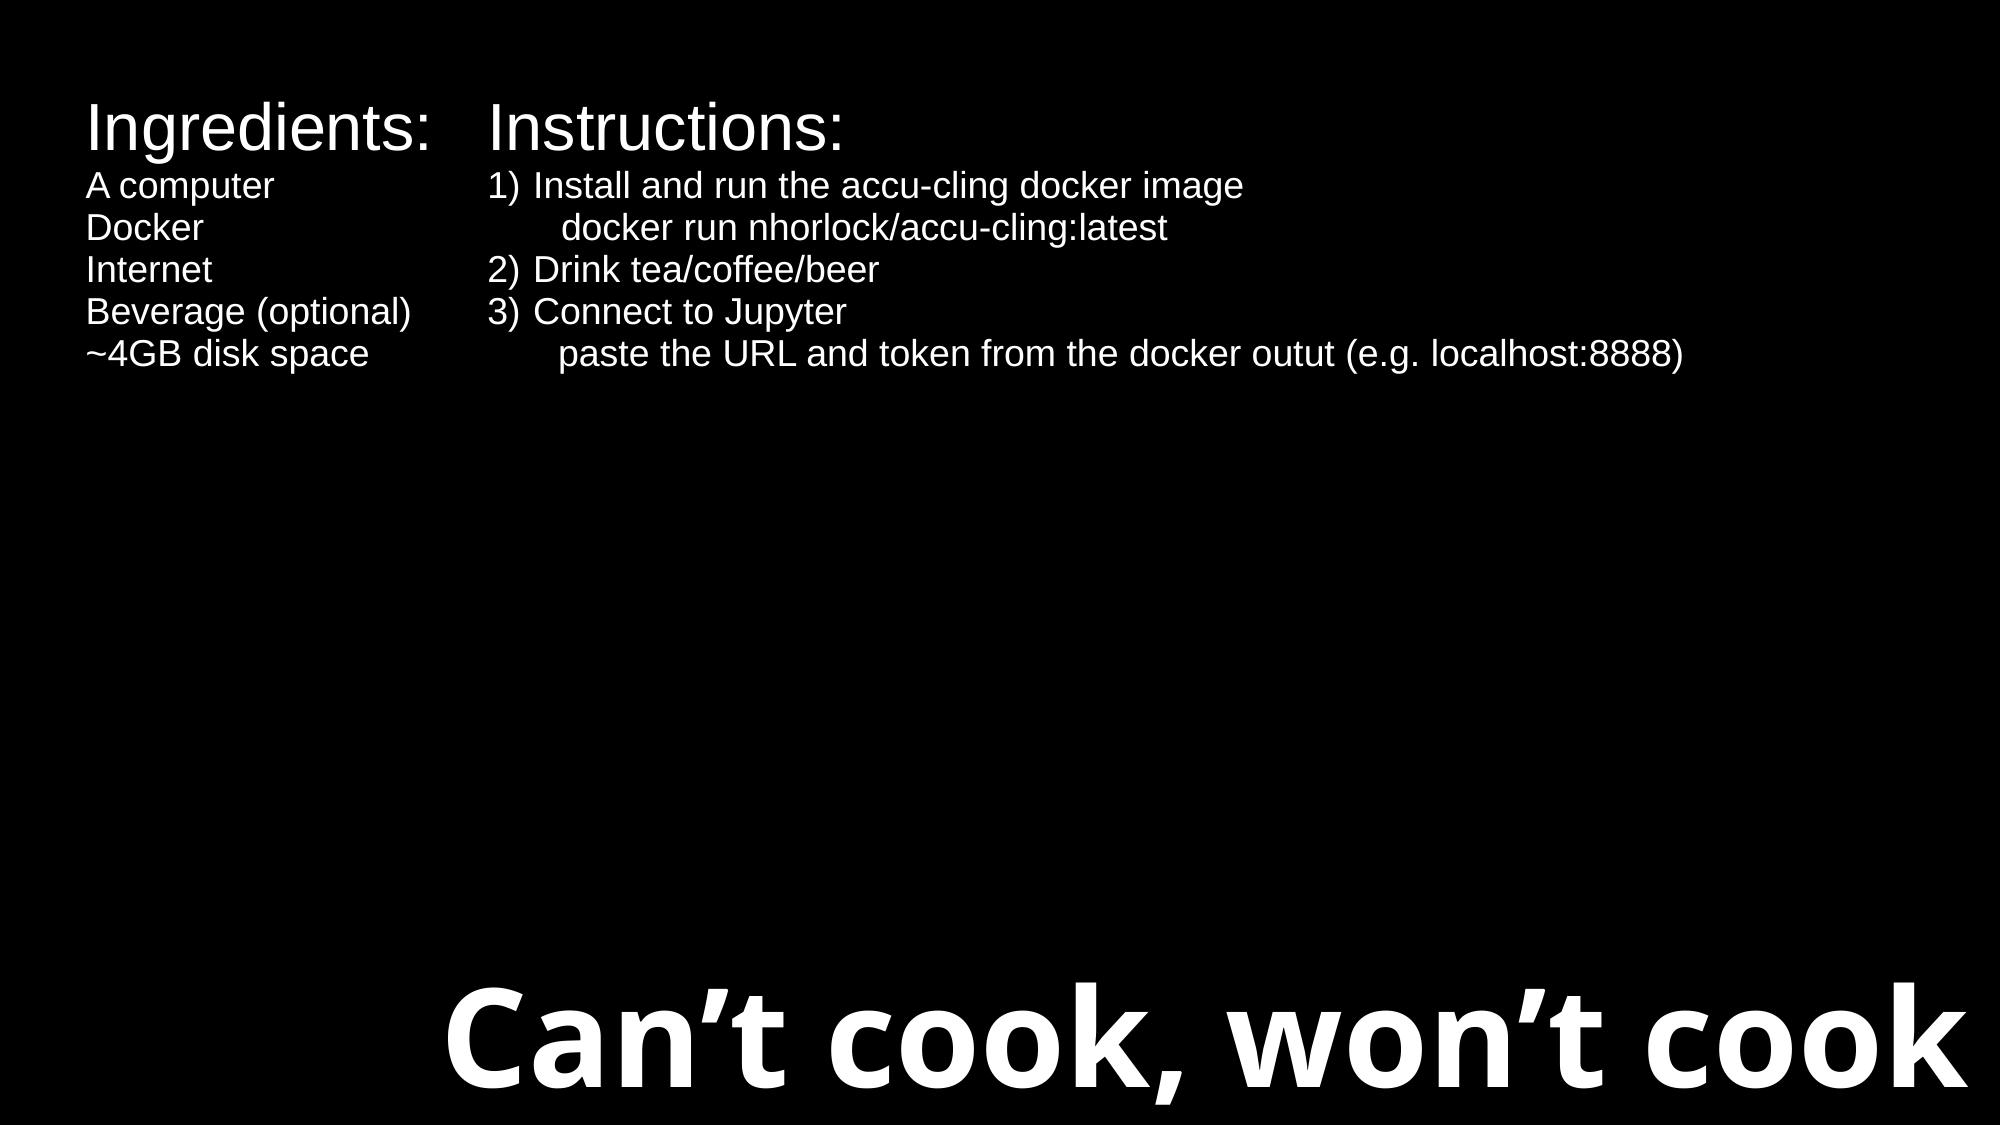

Ingredients:
A computer
Docker
Internet
Beverage (optional)
~4GB disk space
Instructions:
 Install and run the accu-cling docker image
	docker run nhorlock/accu-cling:latest
 Drink tea/coffee/beer
 Connect to Jupyter
paste the URL and token from the docker outut (e.g. localhost:8888)
Can’t cook, won’t cook